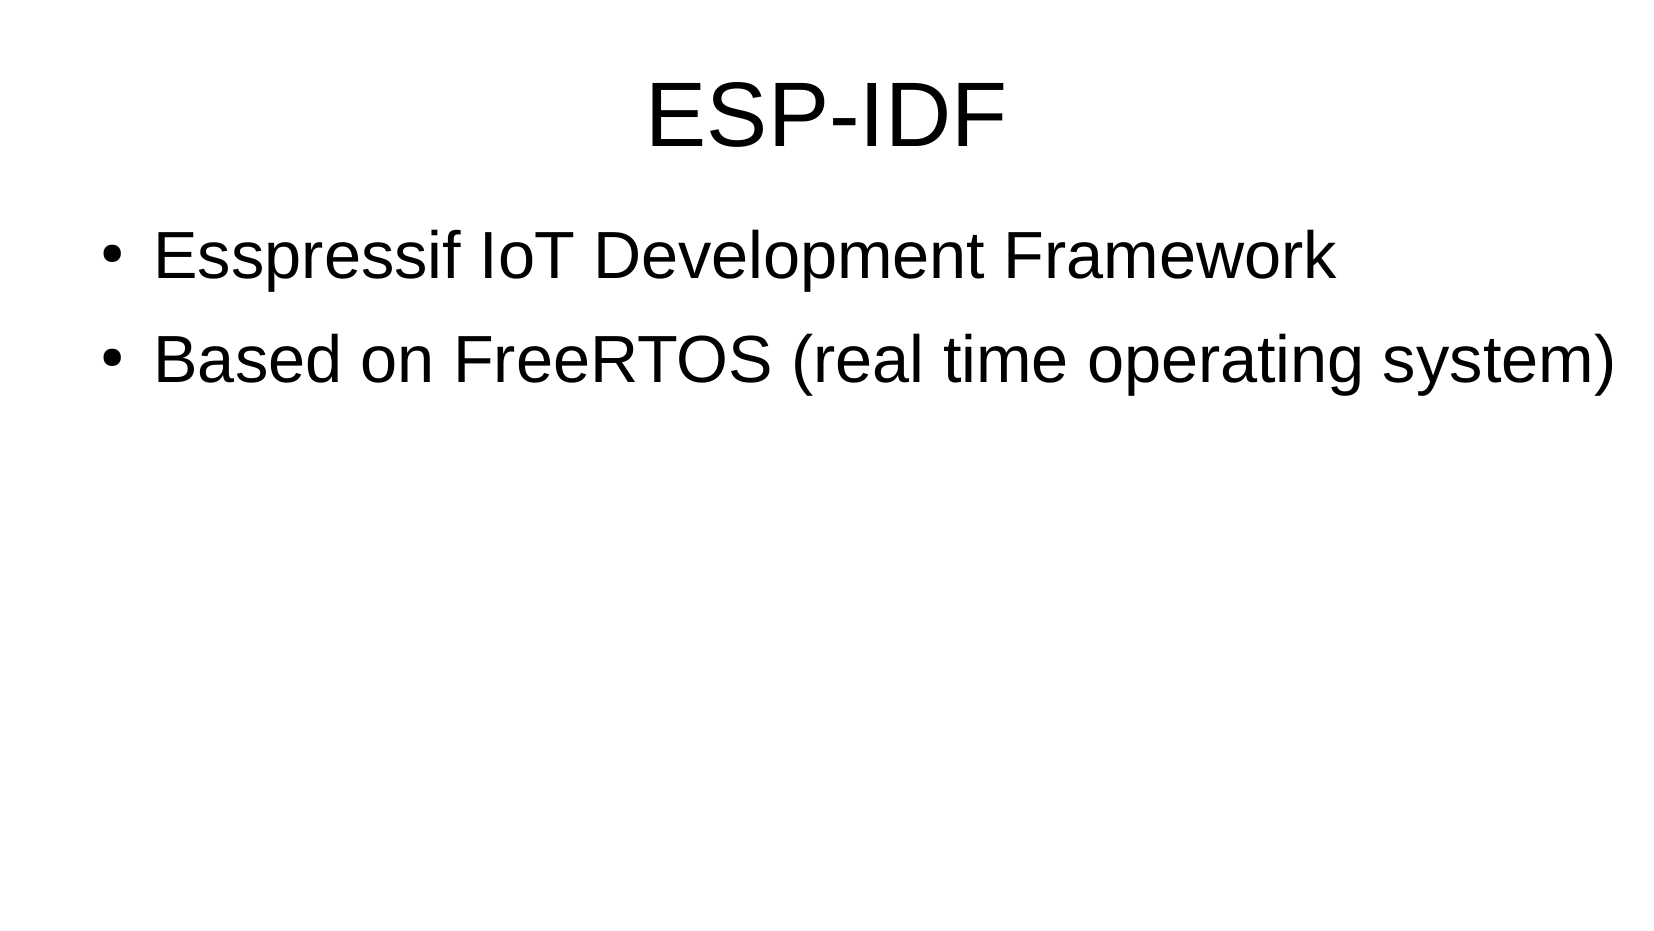

# ESP-IDF
Esspressif IoT Development Framework
Based on FreeRTOS (real time operating system)